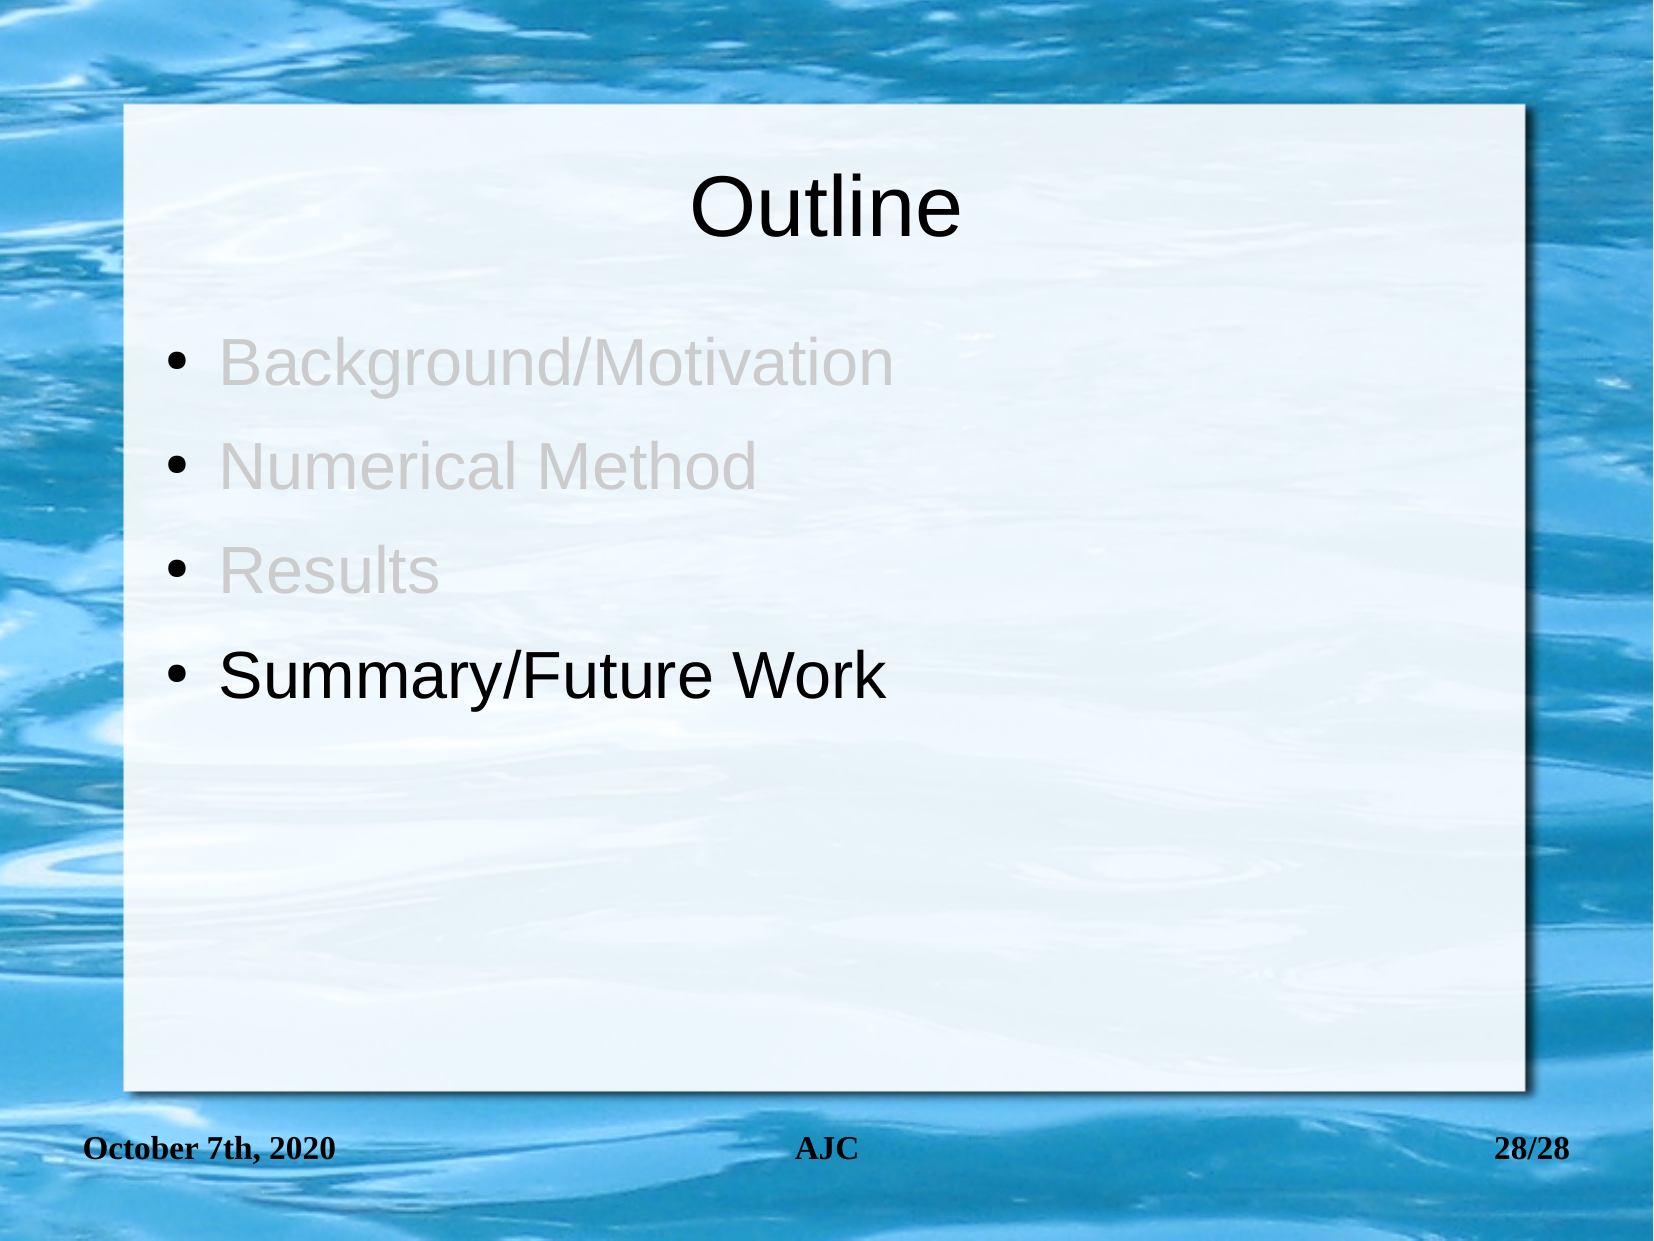

# Outline
Background/Motivation
Numerical Method
Results
Summary/Future Work
October 7th, 2020
AJC
28